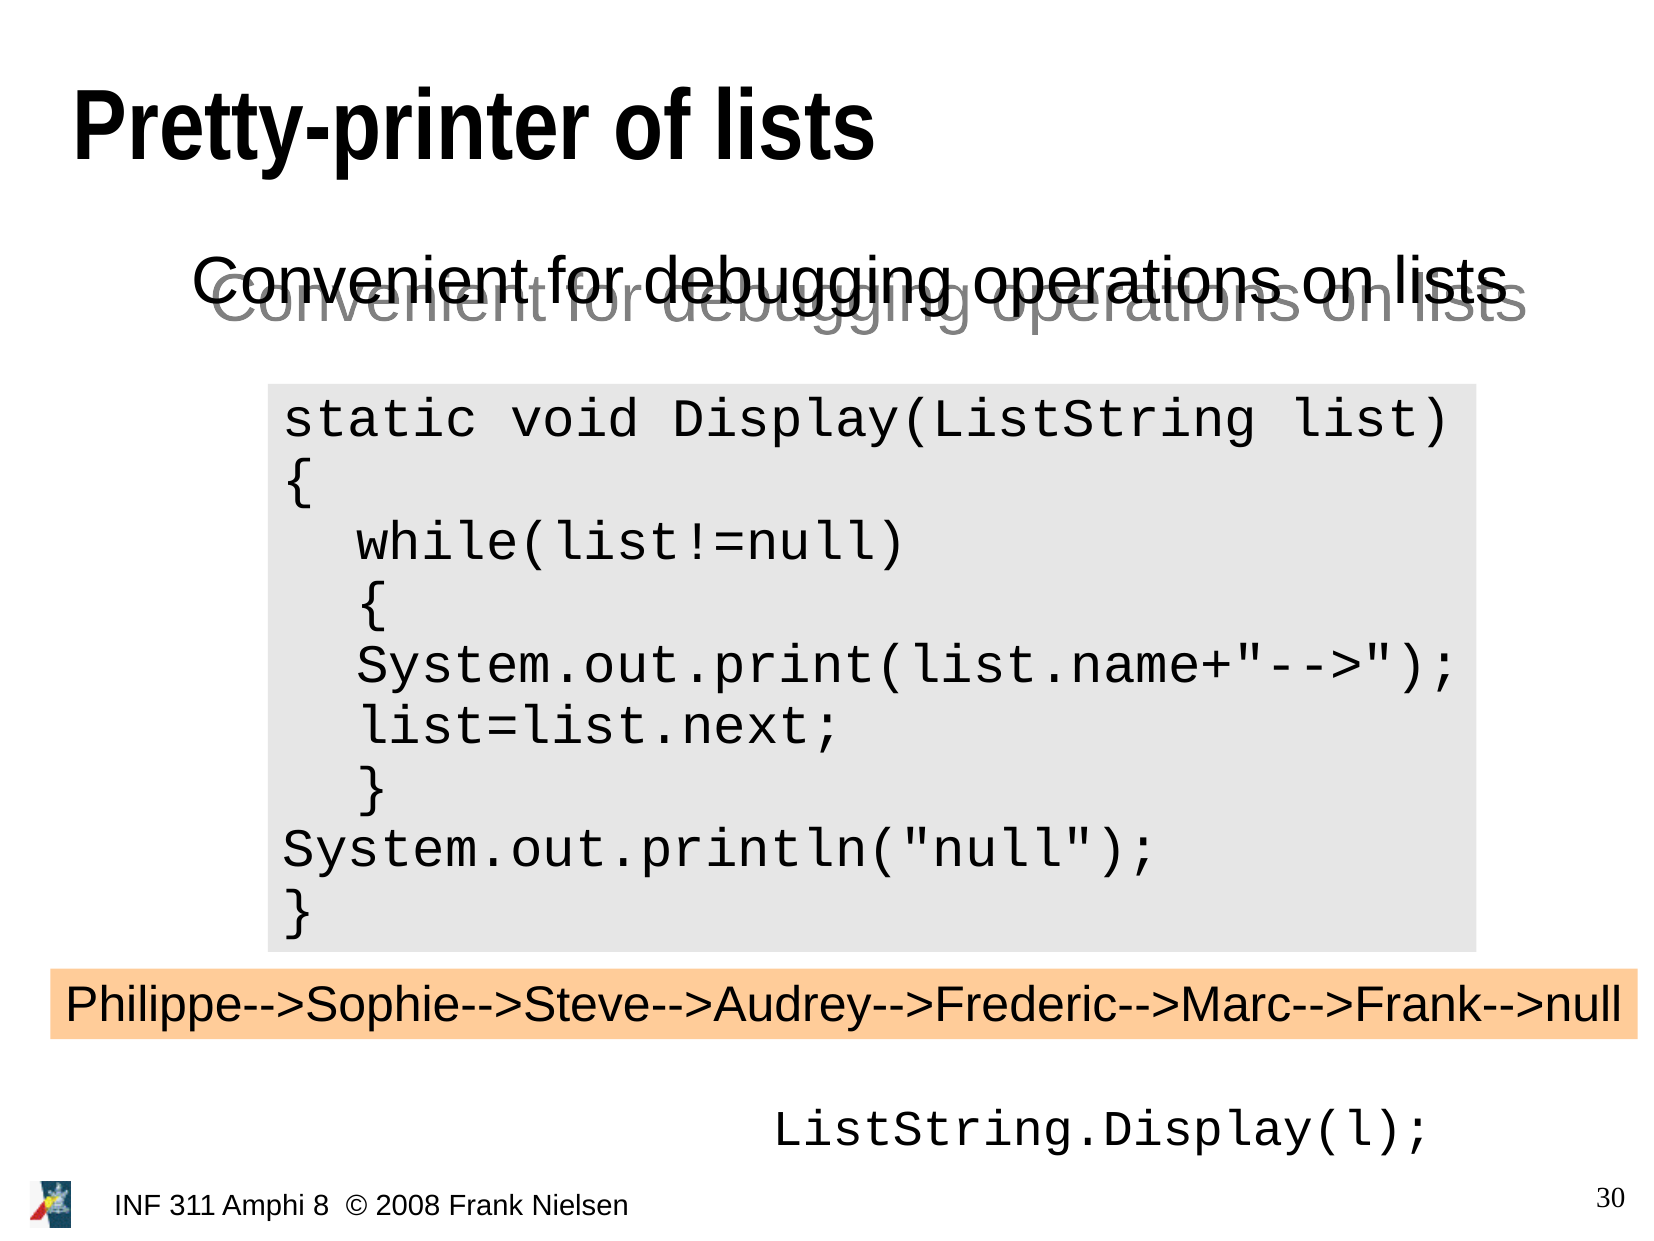

Pretty-printer of lists
Convenient for debugging operations on lists
static void Display(ListString list)
{
	while(list!=null)
	{
	System.out.print(list.name+"-->");
	list=list.next;
	}
System.out.println("null");
}
Philippe-->Sophie-->Steve-->Audrey-->Frederic-->Marc-->Frank-->null
	ListString.Display(l);